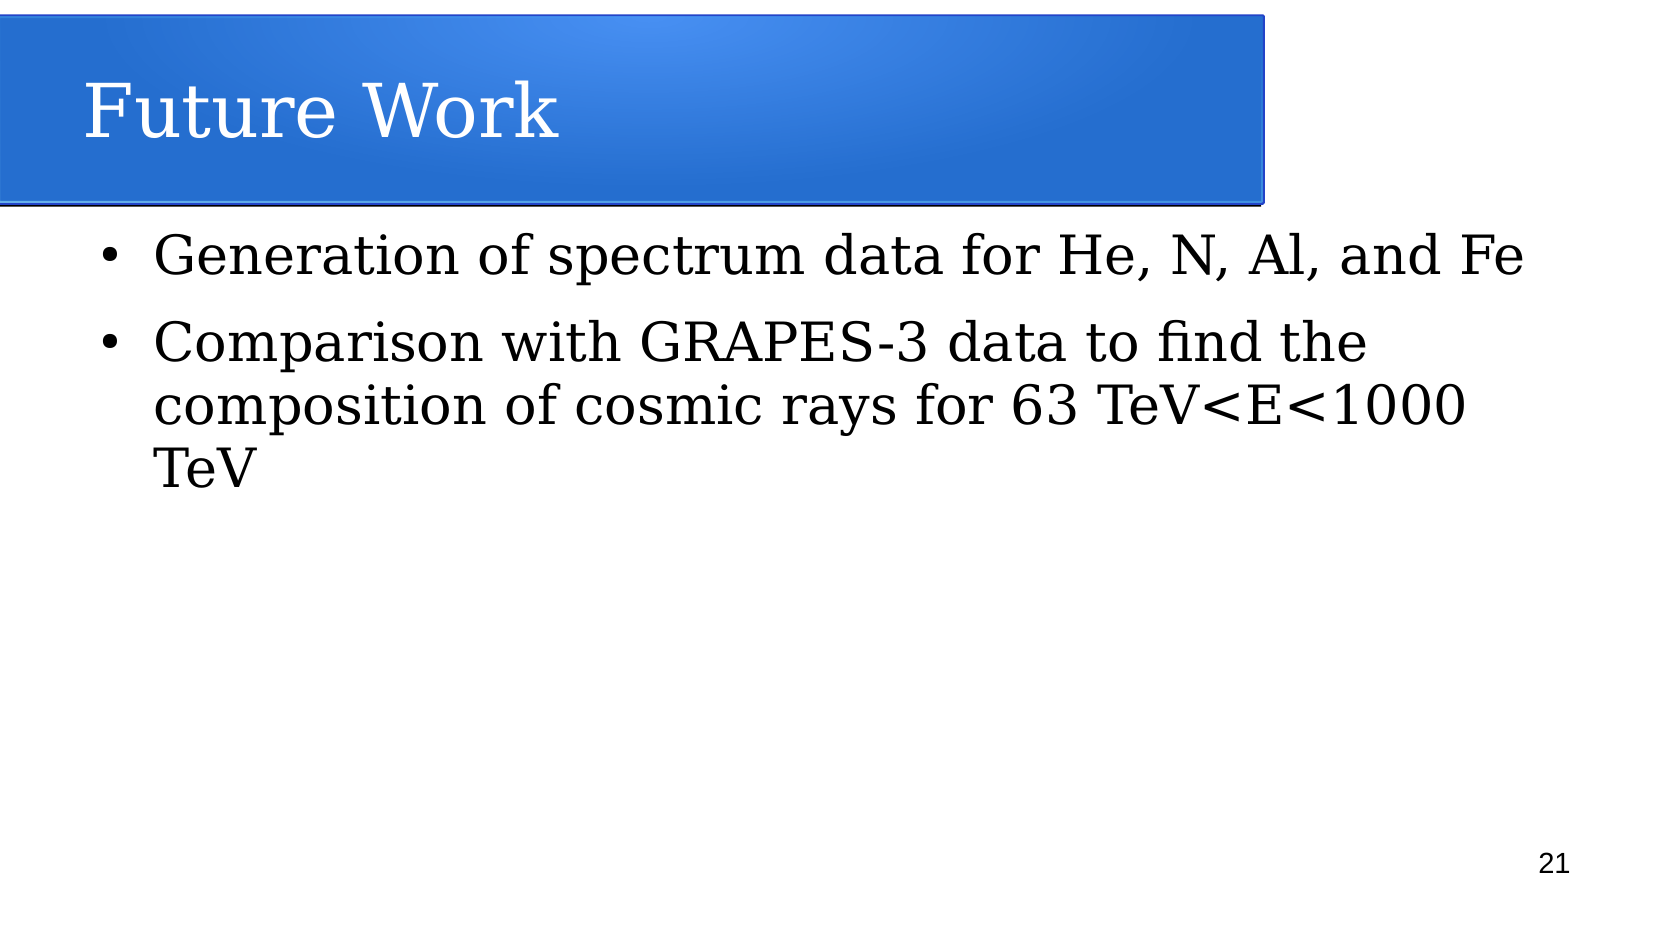

# Future Work
Generation of spectrum data for He, N, Al, and Fe
Comparison with GRAPES-3 data to find the composition of cosmic rays for 63 TeV<E<1000 TeV